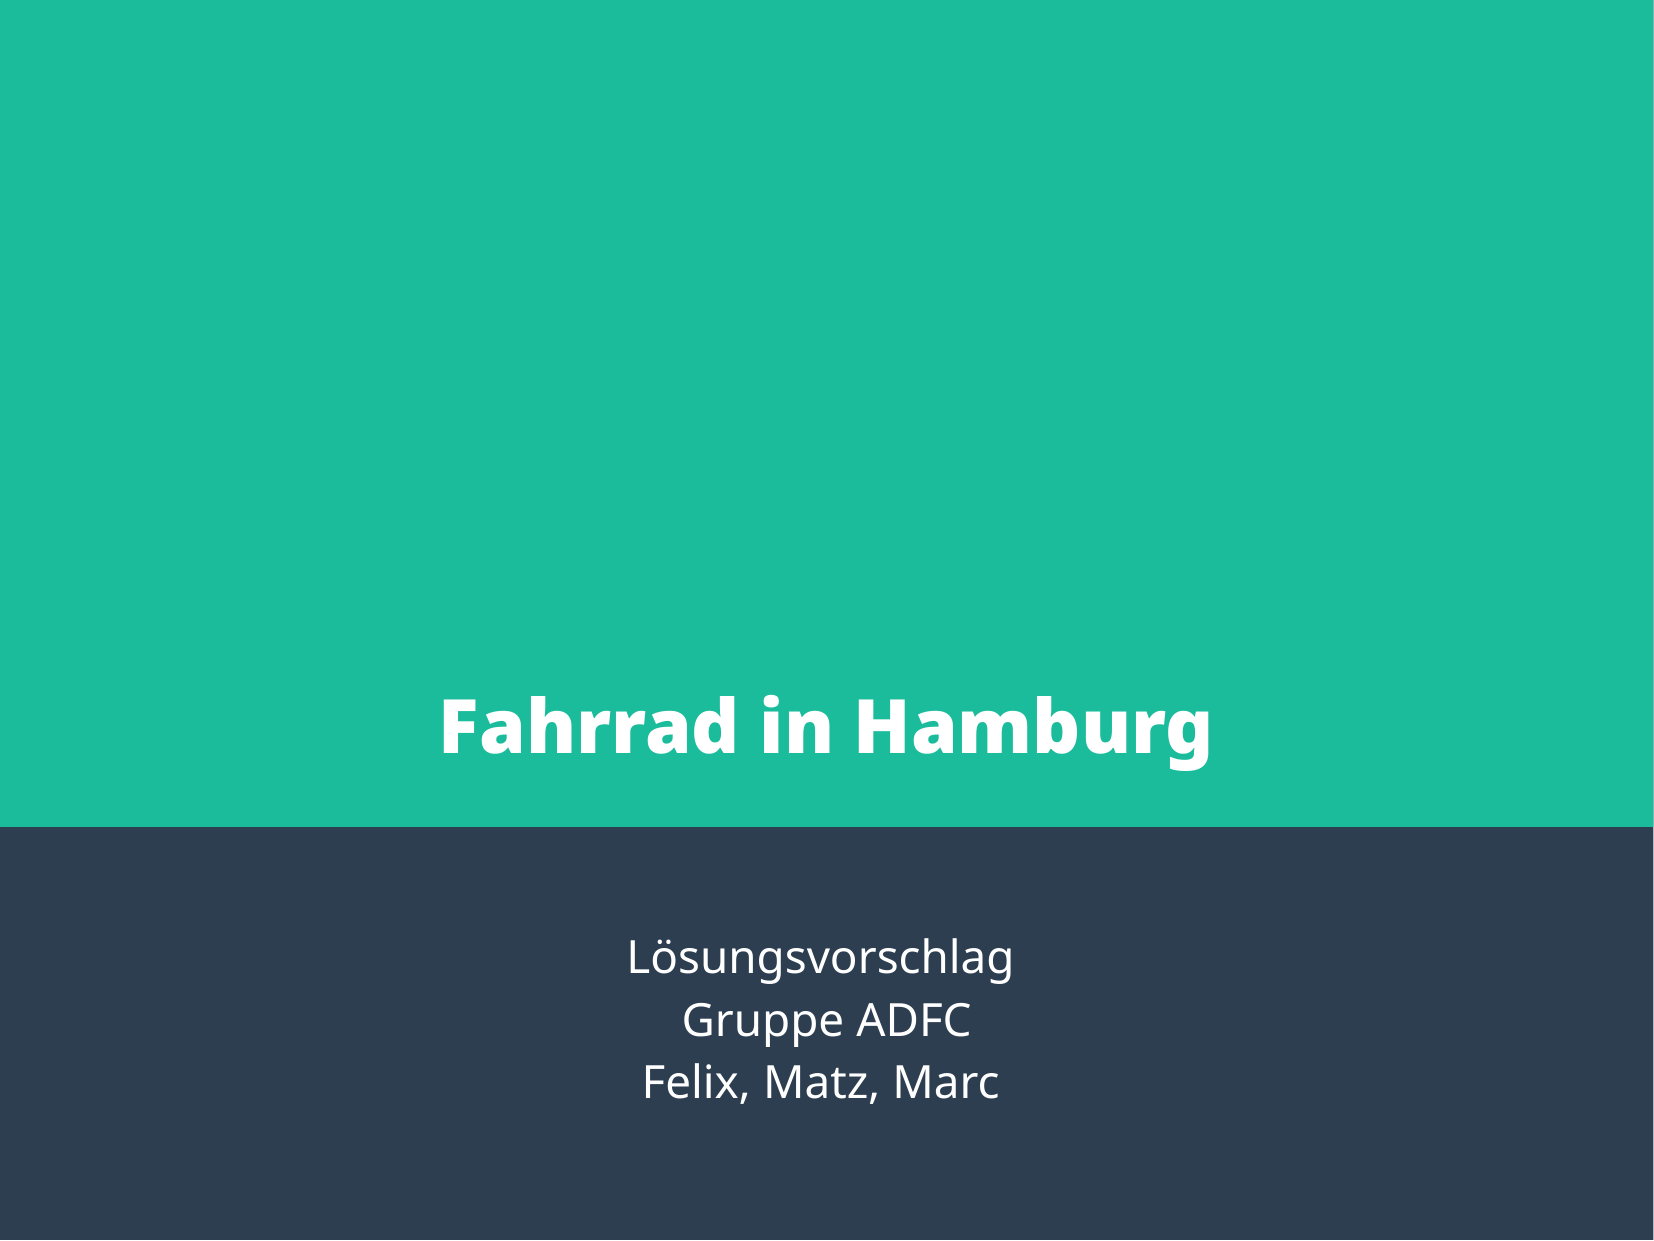

# Fahrrad in Hamburg
Lösungsvorschlag
Gruppe ADFC
Felix, Matz, Marc